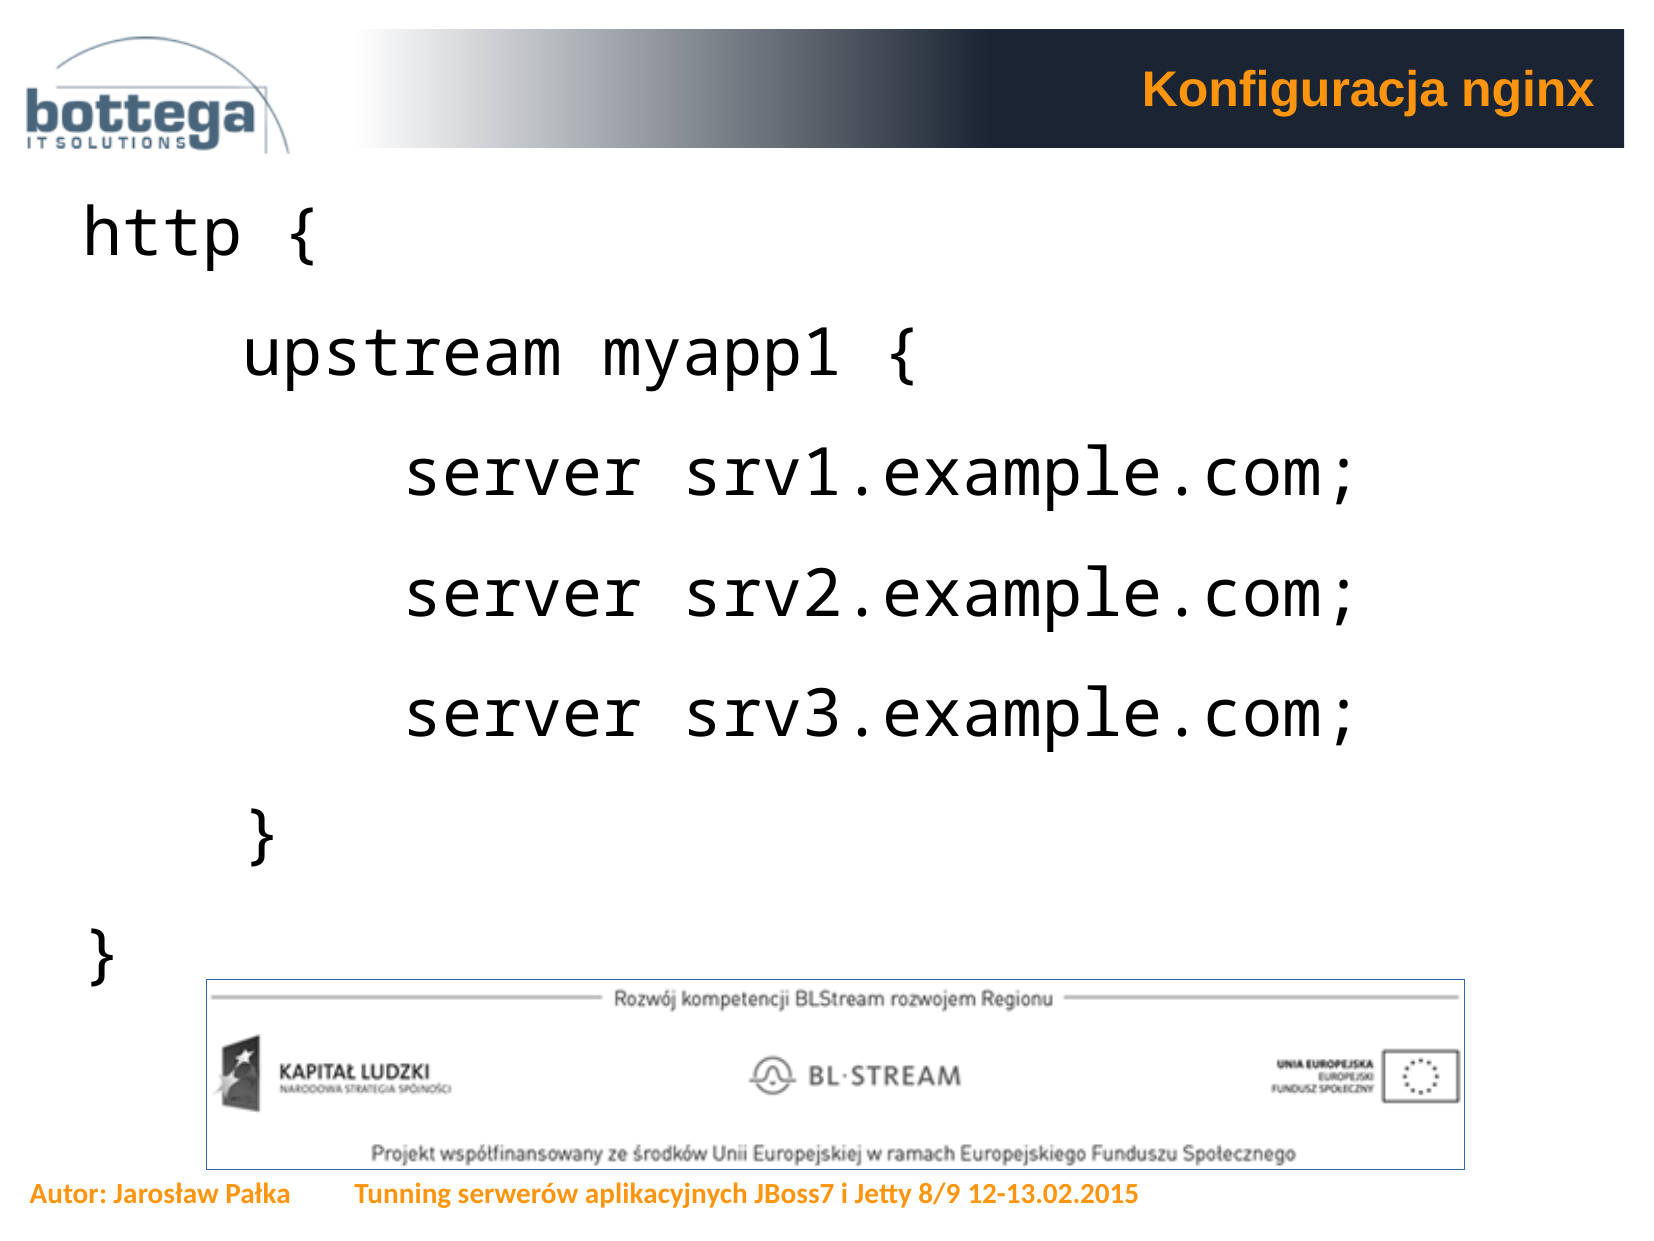

# Konfiguracja nginx
http {
 upstream myapp1 {
 server srv1.example.com;
 server srv2.example.com;
 server srv3.example.com;
 }
}